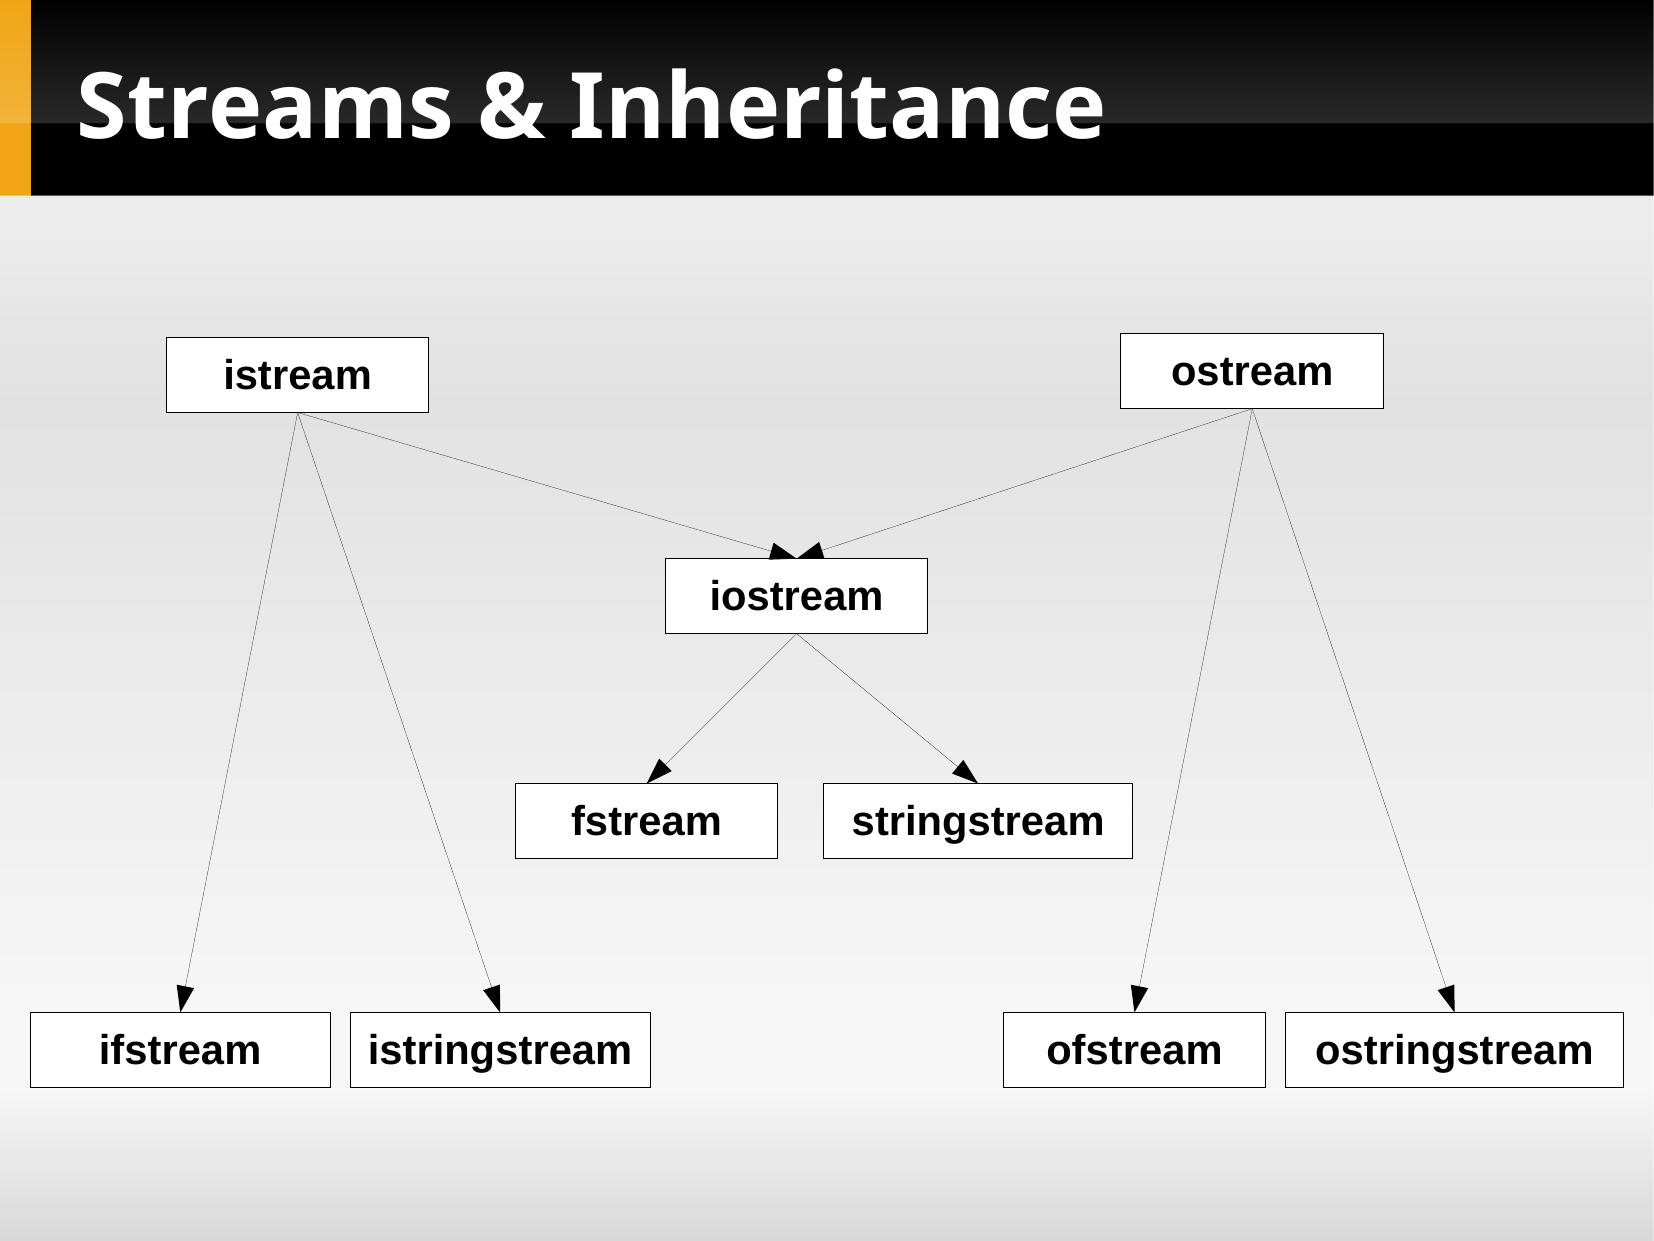

# Streams & Inheritance
ostream
istream
iostream
fstream
stringstream
ifstream
istringstream
ofstream
ostringstream